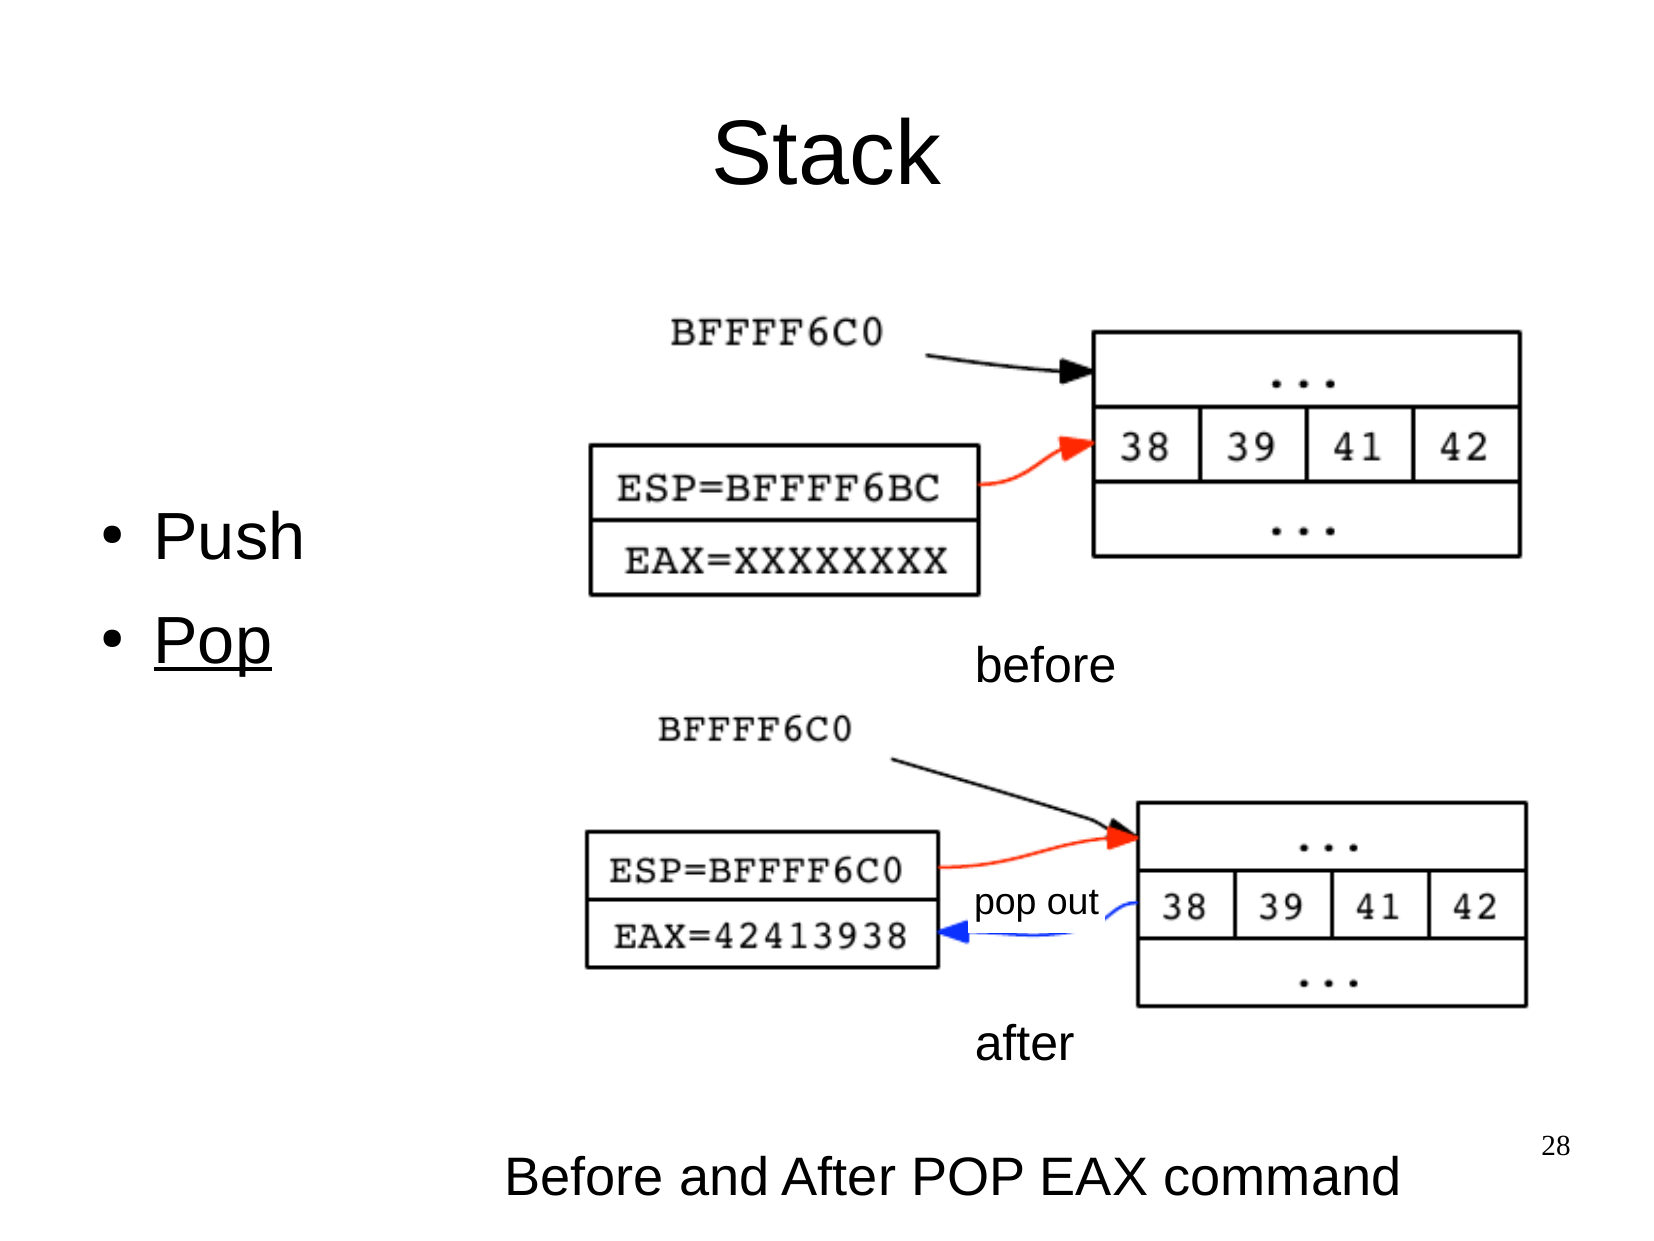

# Stack
Push
Pop
before
pop out
after
28
Before and After POP EAX command